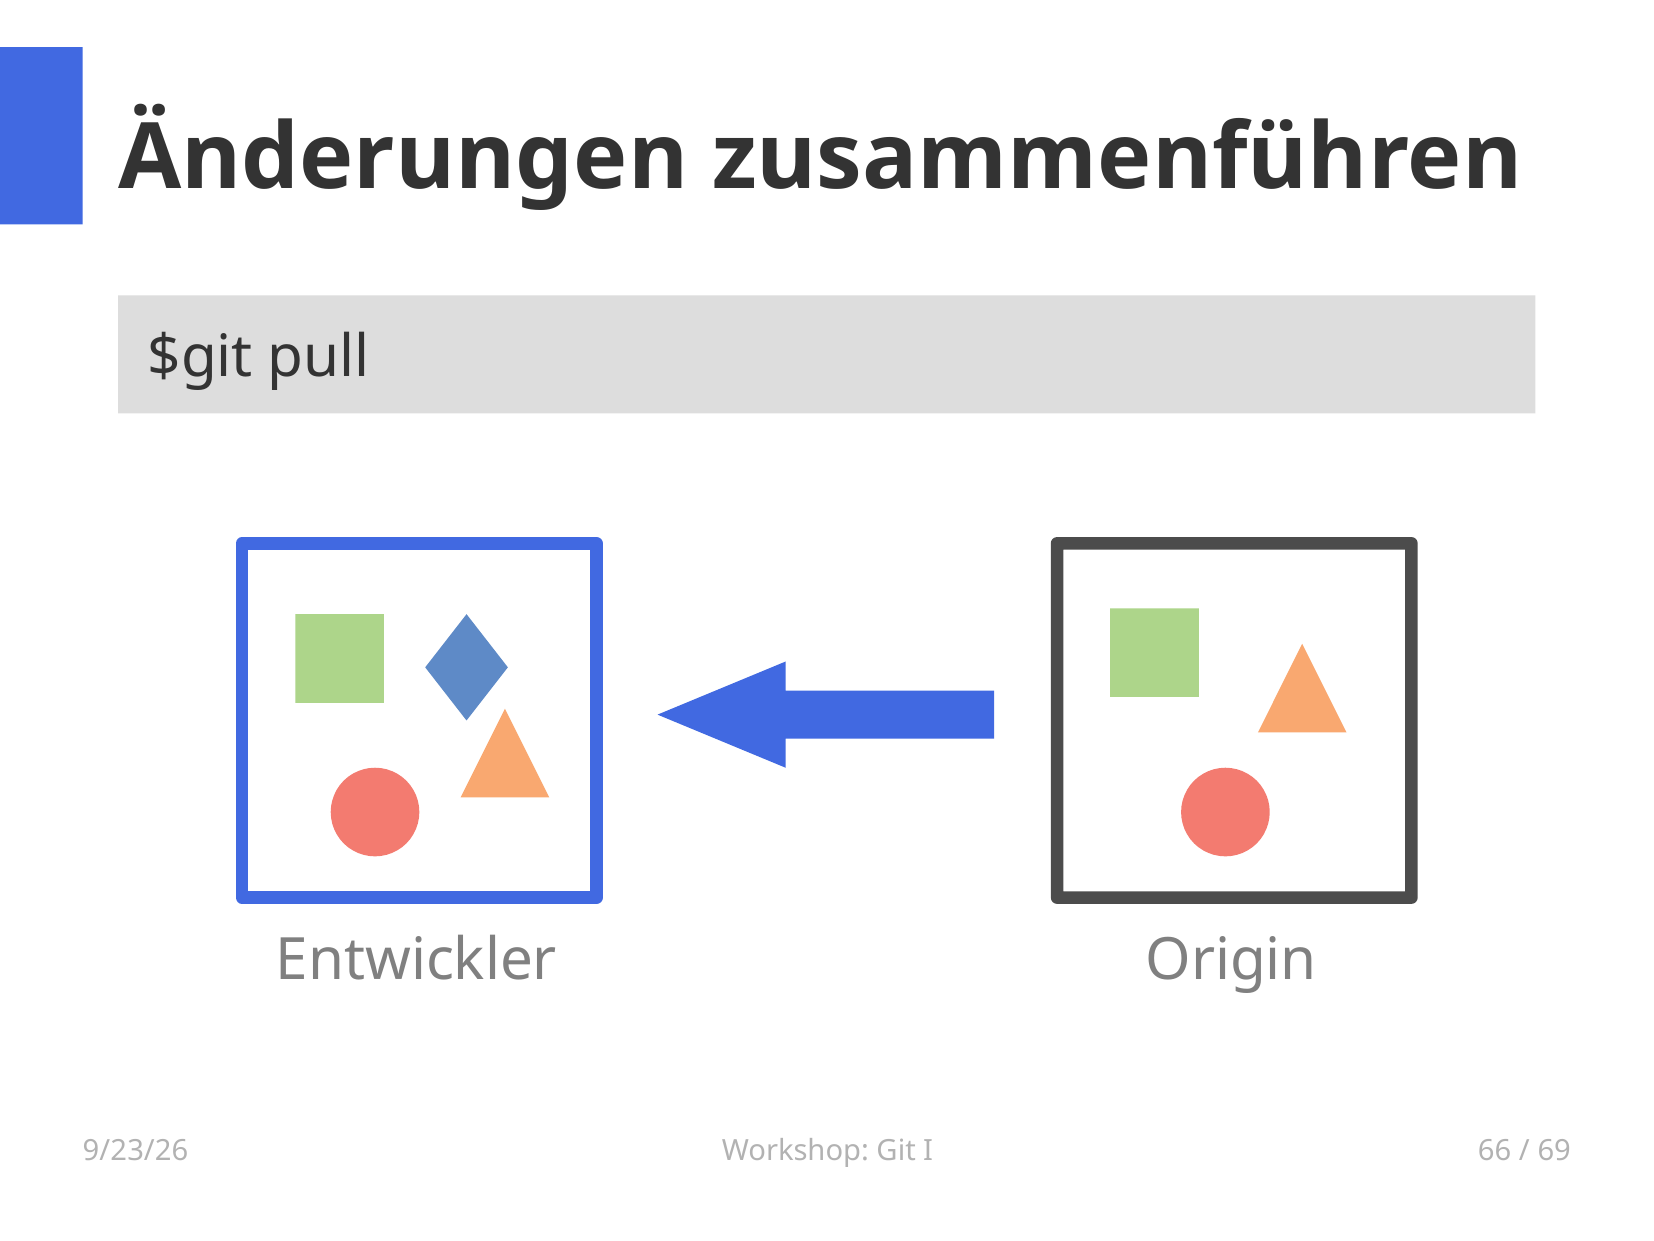

# Änderungen zusammenführen
$git pull
Entwickler
Origin